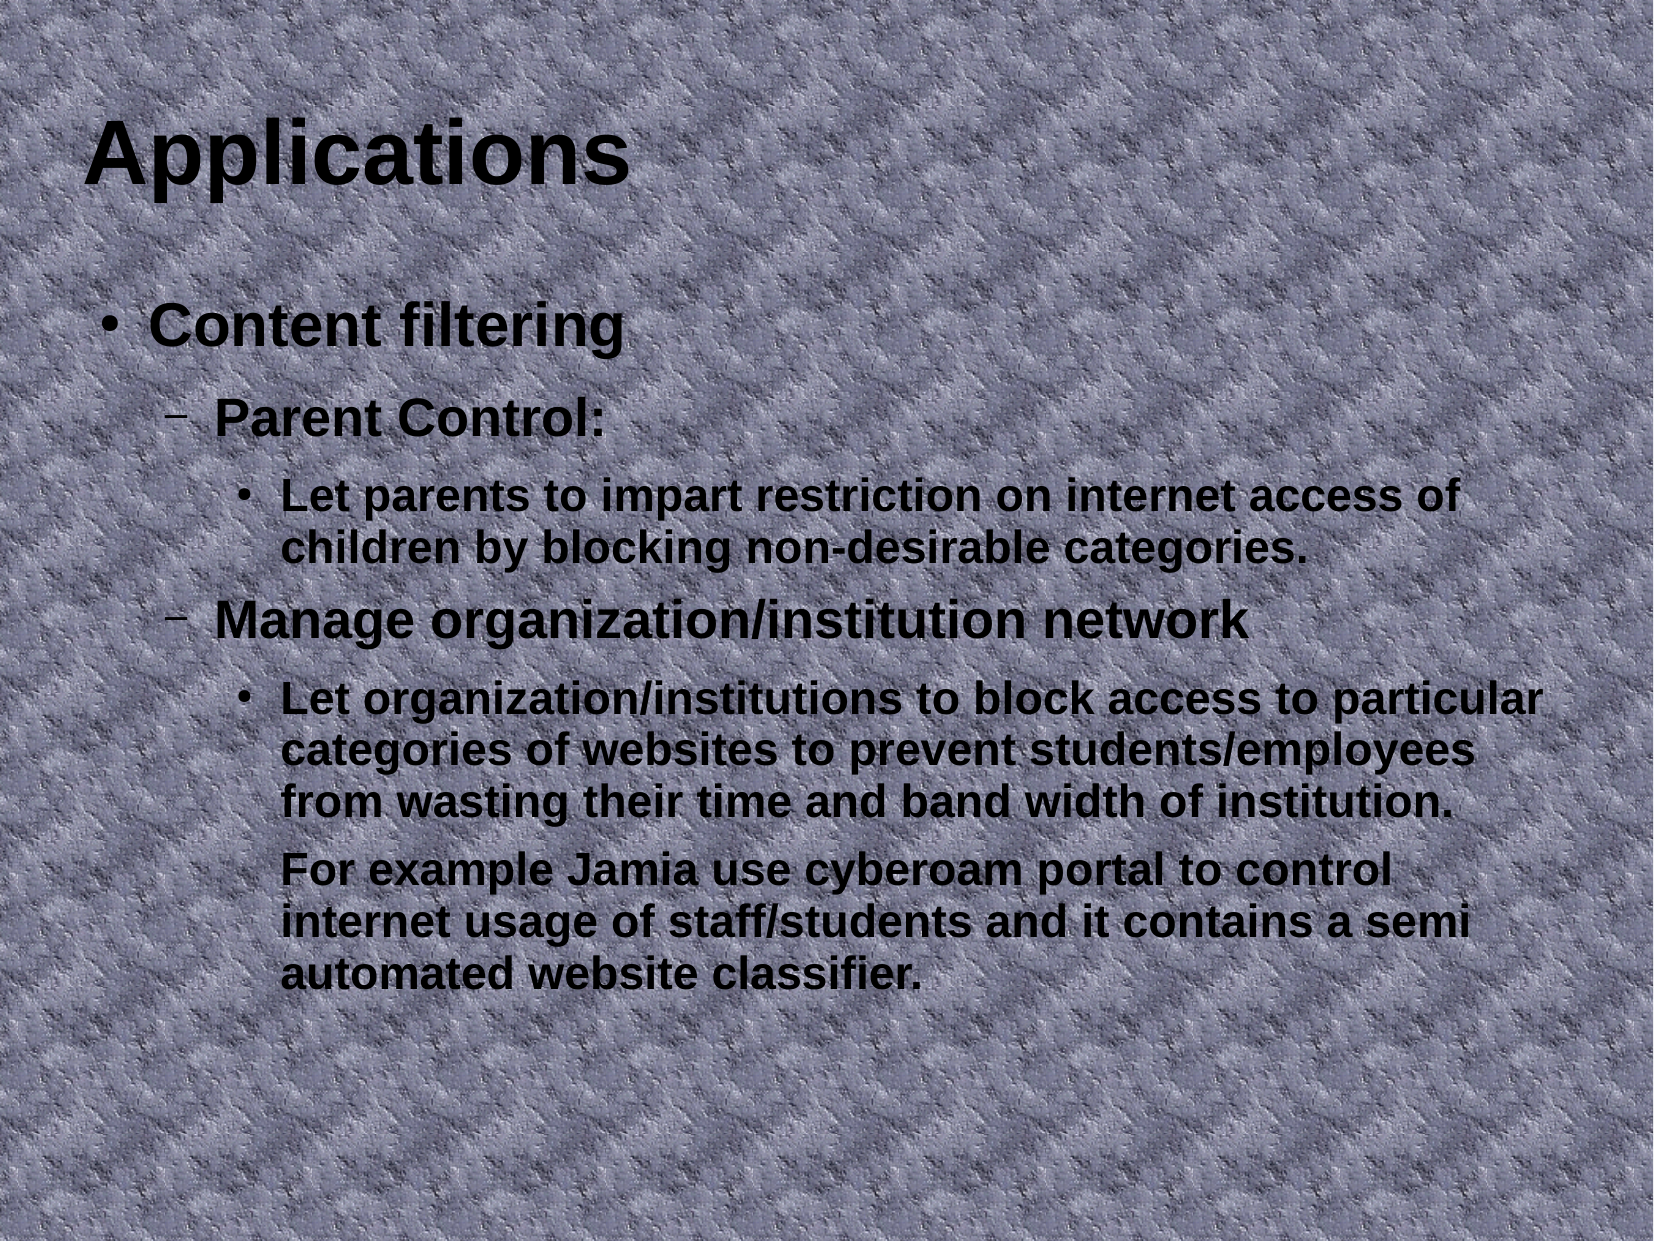

# Applications
Content filtering
Parent Control:
Let parents to impart restriction on internet access of children by blocking non-desirable categories.
Manage organization/institution network
Let organization/institutions to block access to particular categories of websites to prevent students/employees from wasting their time and band width of institution.
For example Jamia use cyberoam portal to control internet usage of staff/students and it contains a semi automated website classifier.